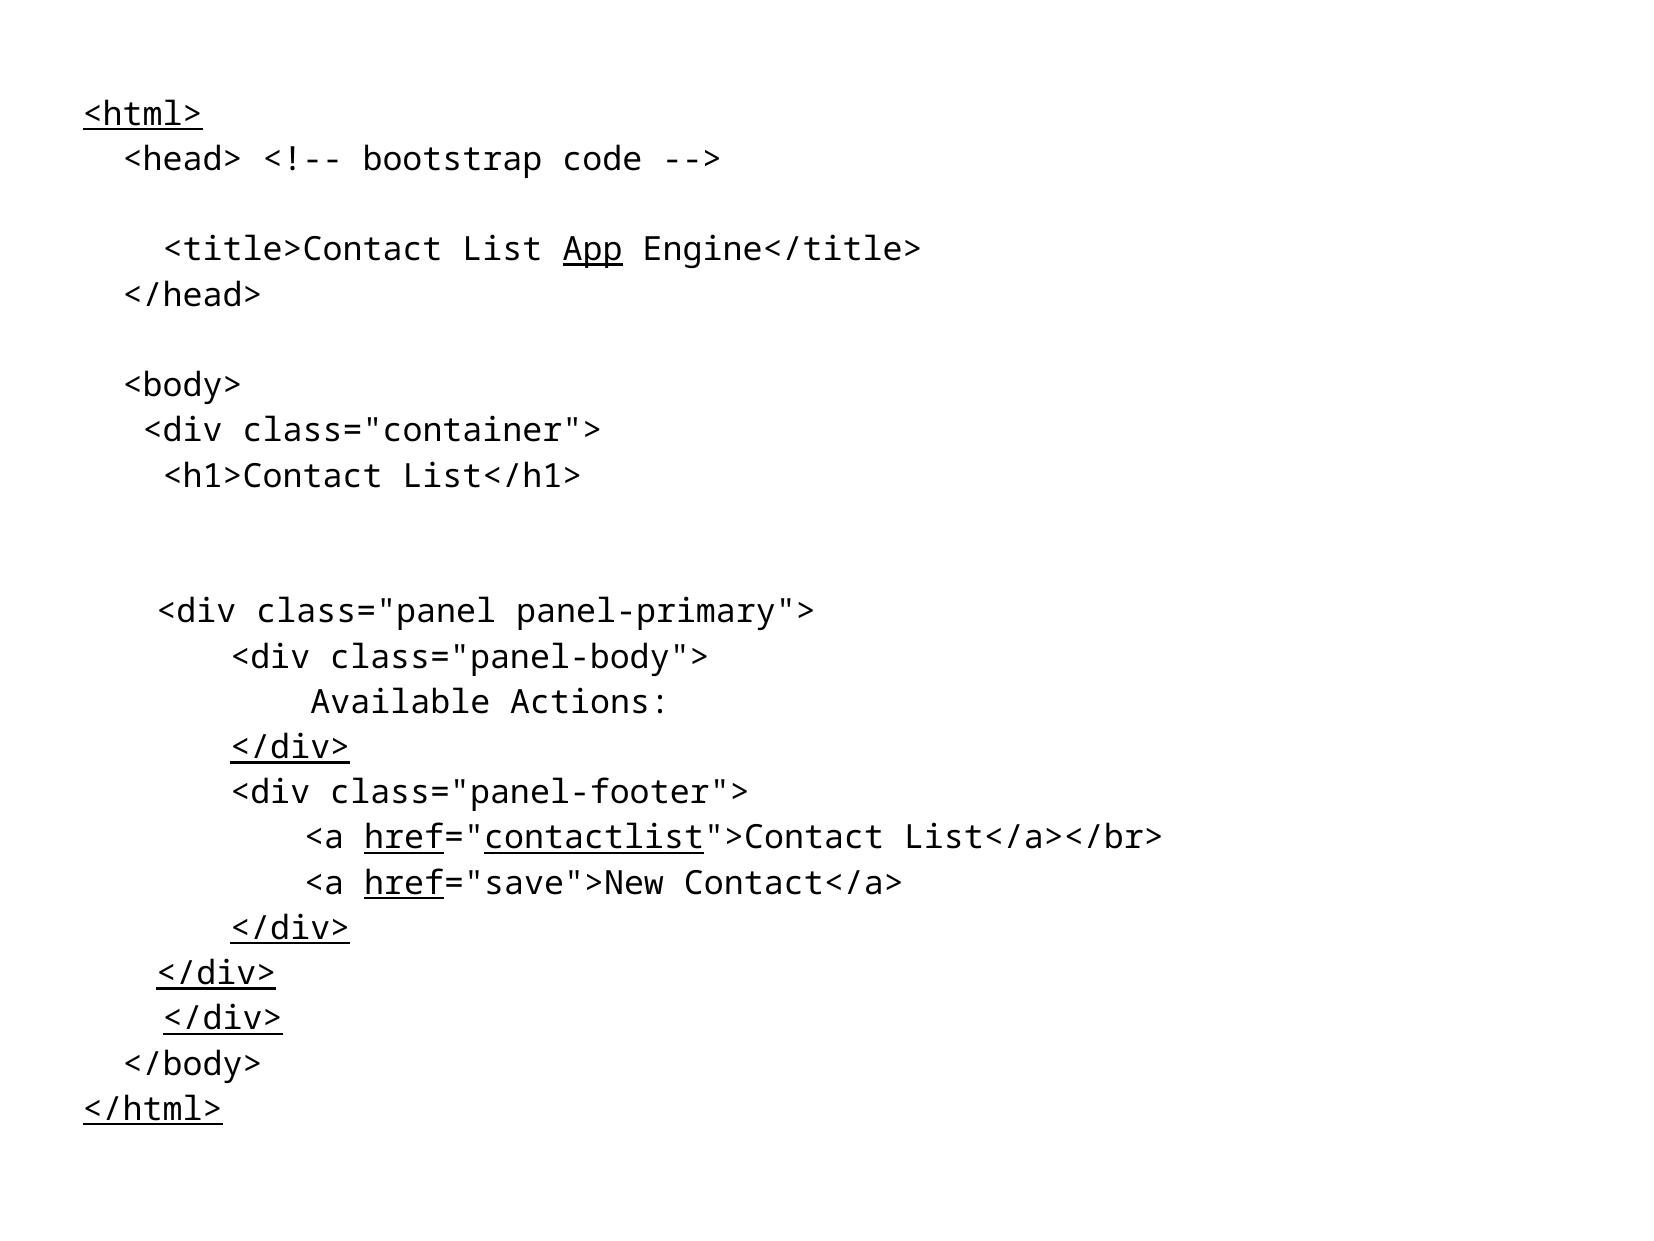

# <html>
 <head> <!-- bootstrap code -->
 <title>Contact List App Engine</title>
 </head>
 <body>
 <div class="container">
 <h1>Contact List</h1>
	<div class="panel panel-primary">
		<div class="panel-body">
		 Available Actions:
		</div>
		<div class="panel-footer">
			<a href="contactlist">Contact List</a></br>
			<a href="save">New Contact</a>
		</div>
	</div>
 </div>
 </body>
</html>